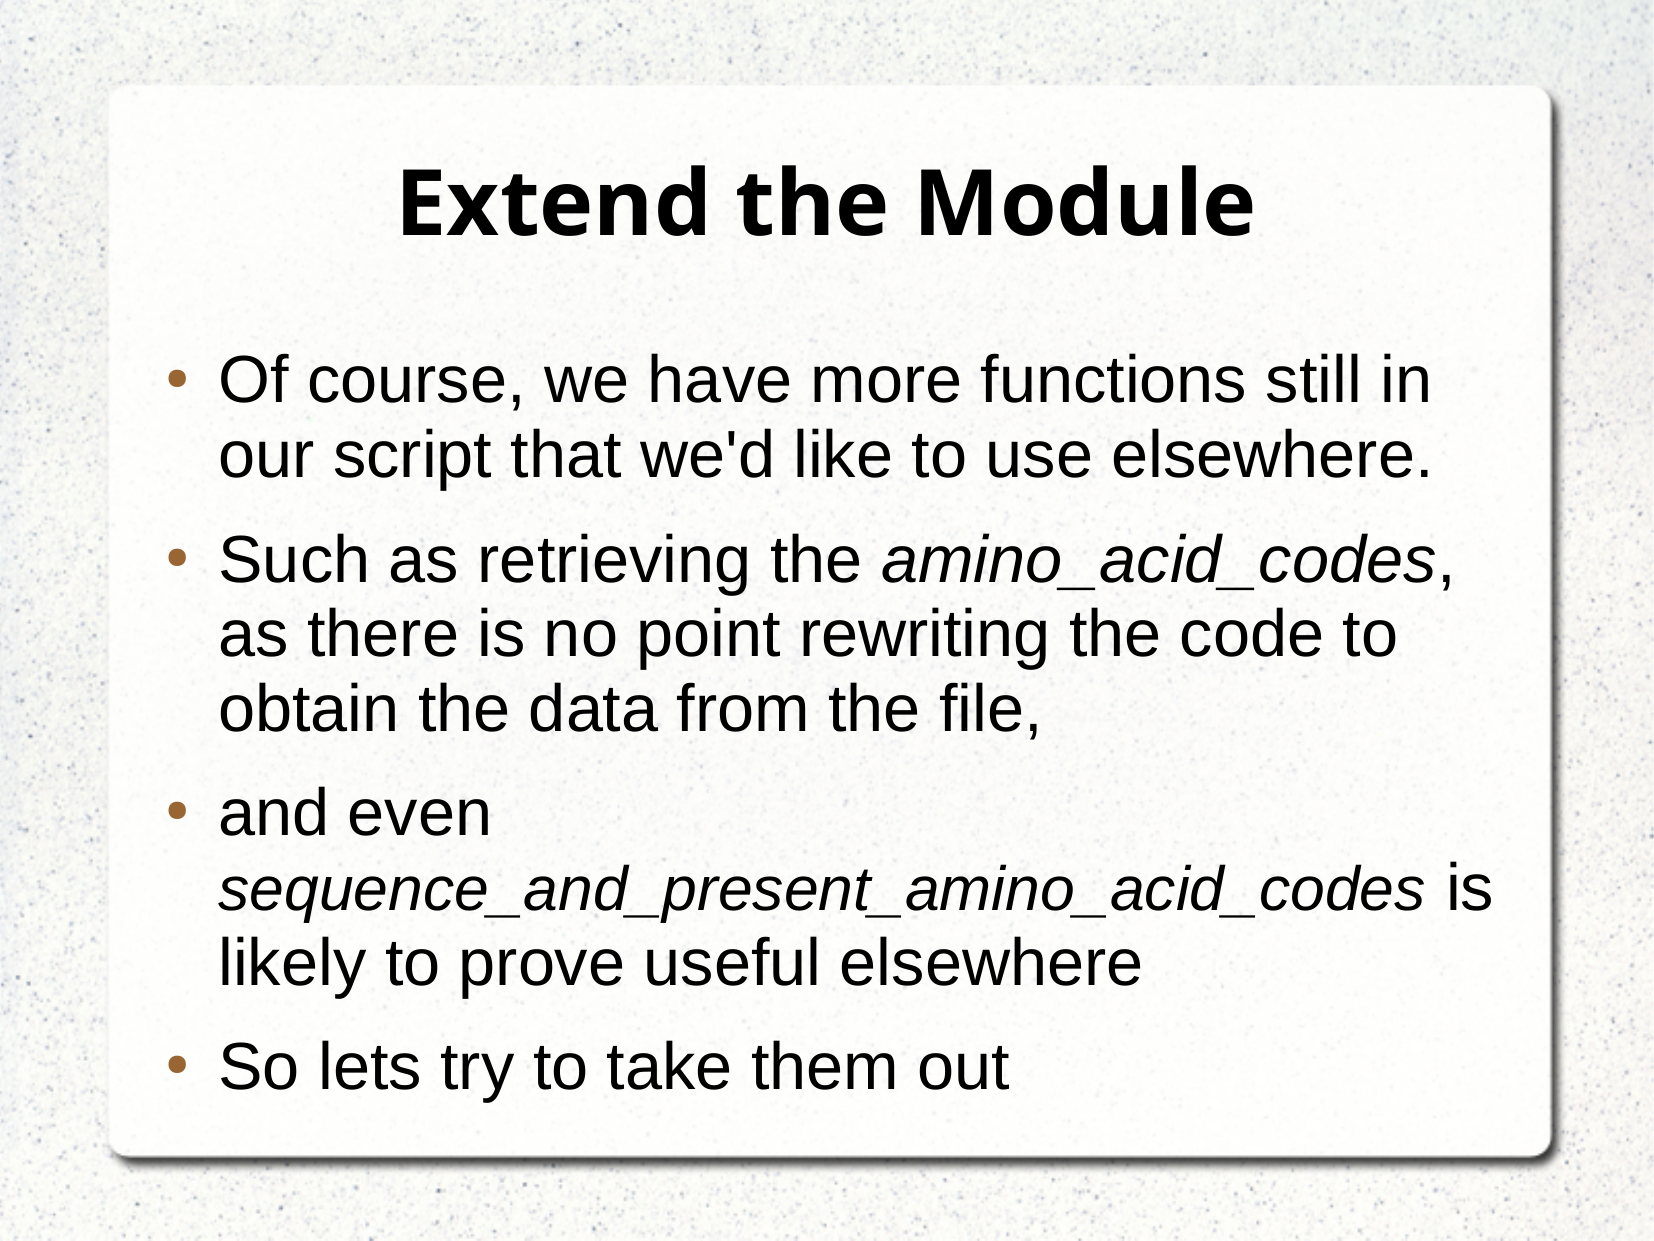

# Extend the Module
Of course, we have more functions still in our script that we'd like to use elsewhere.
Such as retrieving the amino_acid_codes, as there is no point rewriting the code to obtain the data from the file,
and even sequence_and_present_amino_acid_codes is likely to prove useful elsewhere
So lets try to take them out